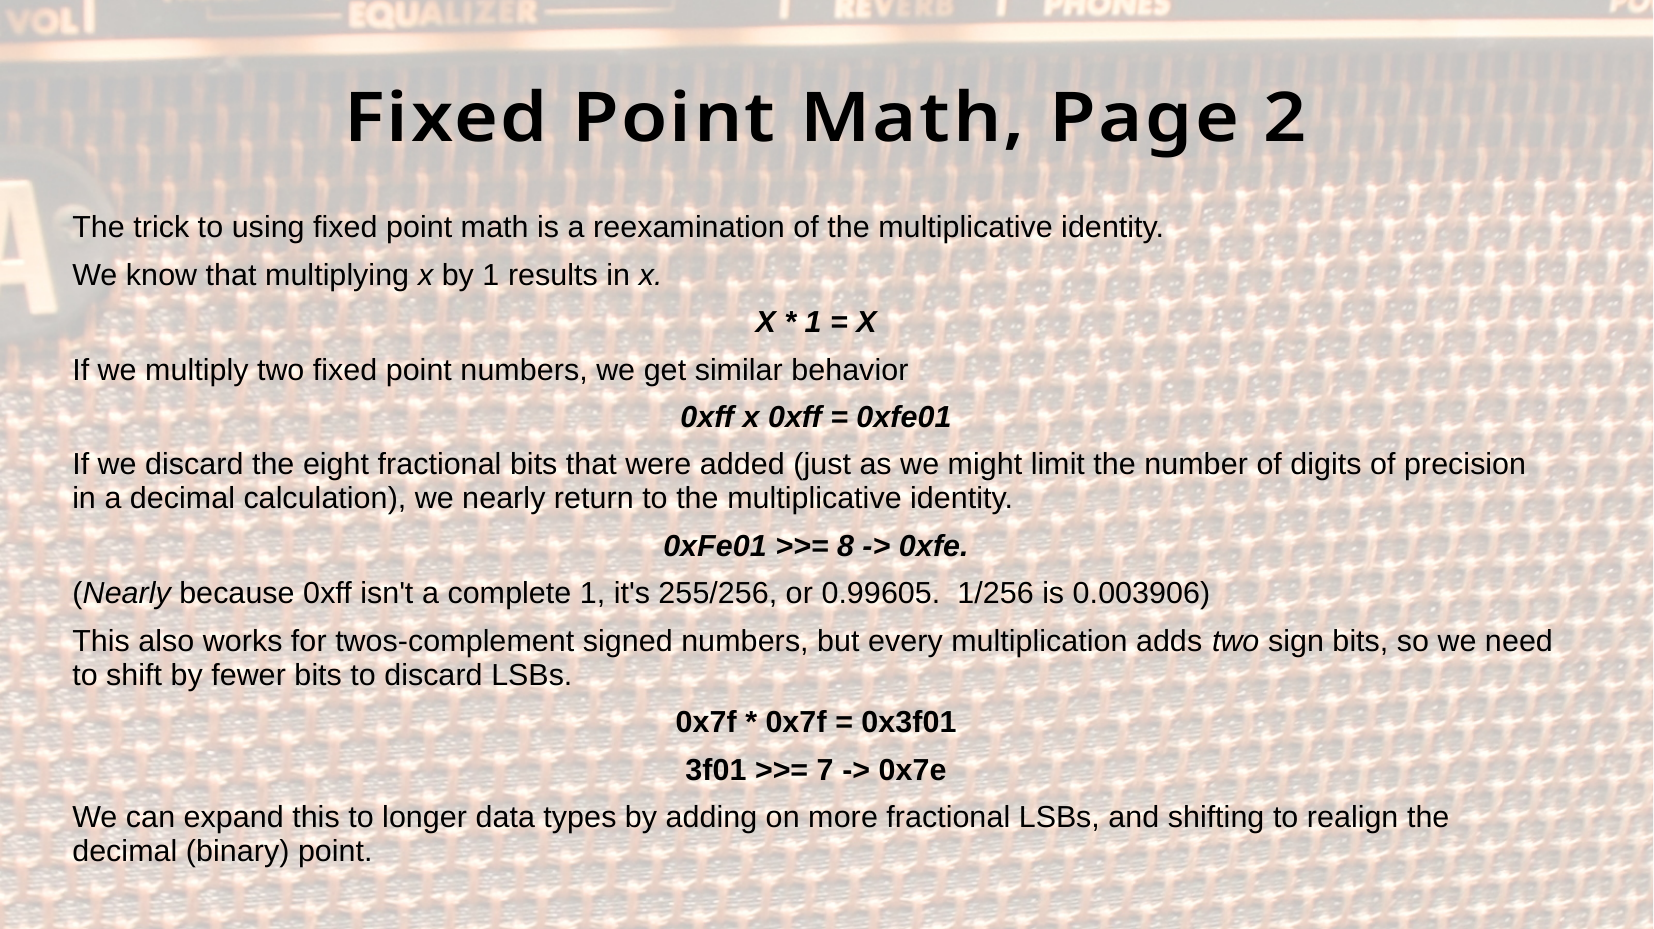

# Fixed Point Math, Page 2
The trick to using fixed point math is a reexamination of the multiplicative identity.
We know that multiplying x by 1 results in x.
X * 1 = X
If we multiply two fixed point numbers, we get similar behavior
0xff x 0xff = 0xfe01
If we discard the eight fractional bits that were added (just as we might limit the number of digits of precision in a decimal calculation), we nearly return to the multiplicative identity.
0xFe01 >>= 8 -> 0xfe.
(Nearly because 0xff isn't a complete 1, it's 255/256, or 0.99605. 1/256 is 0.003906)
This also works for twos-complement signed numbers, but every multiplication adds two sign bits, so we need to shift by fewer bits to discard LSBs.
0x7f * 0x7f = 0x3f01
3f01 >>= 7 -> 0x7e
We can expand this to longer data types by adding on more fractional LSBs, and shifting to realign the decimal (binary) point.